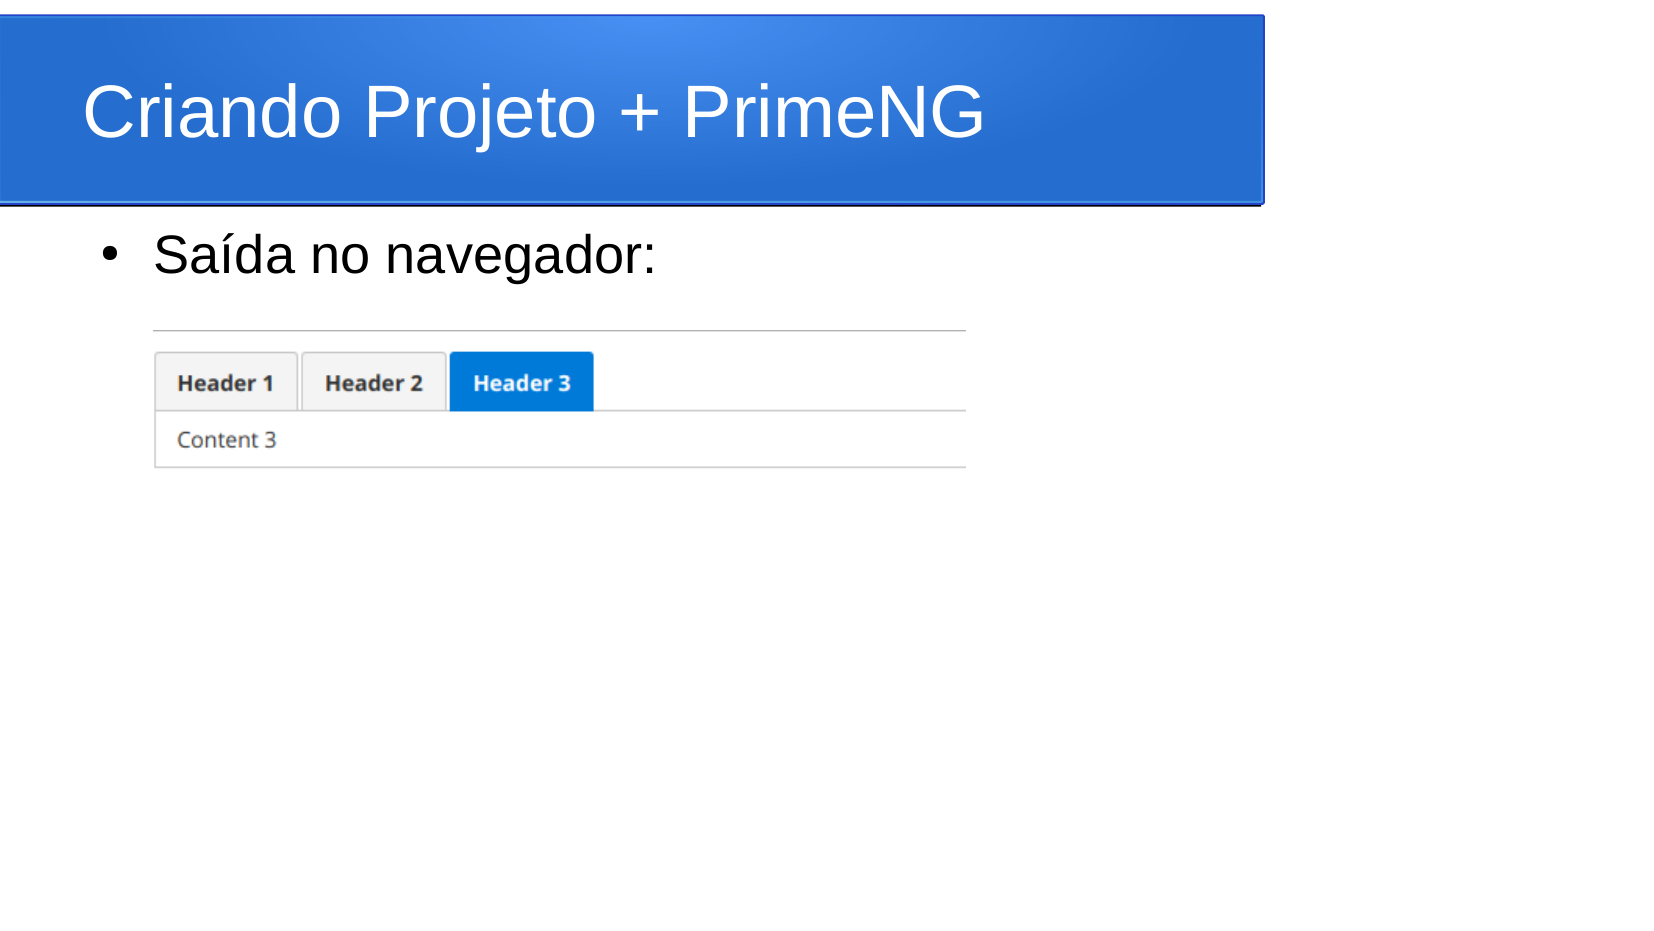

# Criando Projeto + PrimeNG
Saída no navegador: